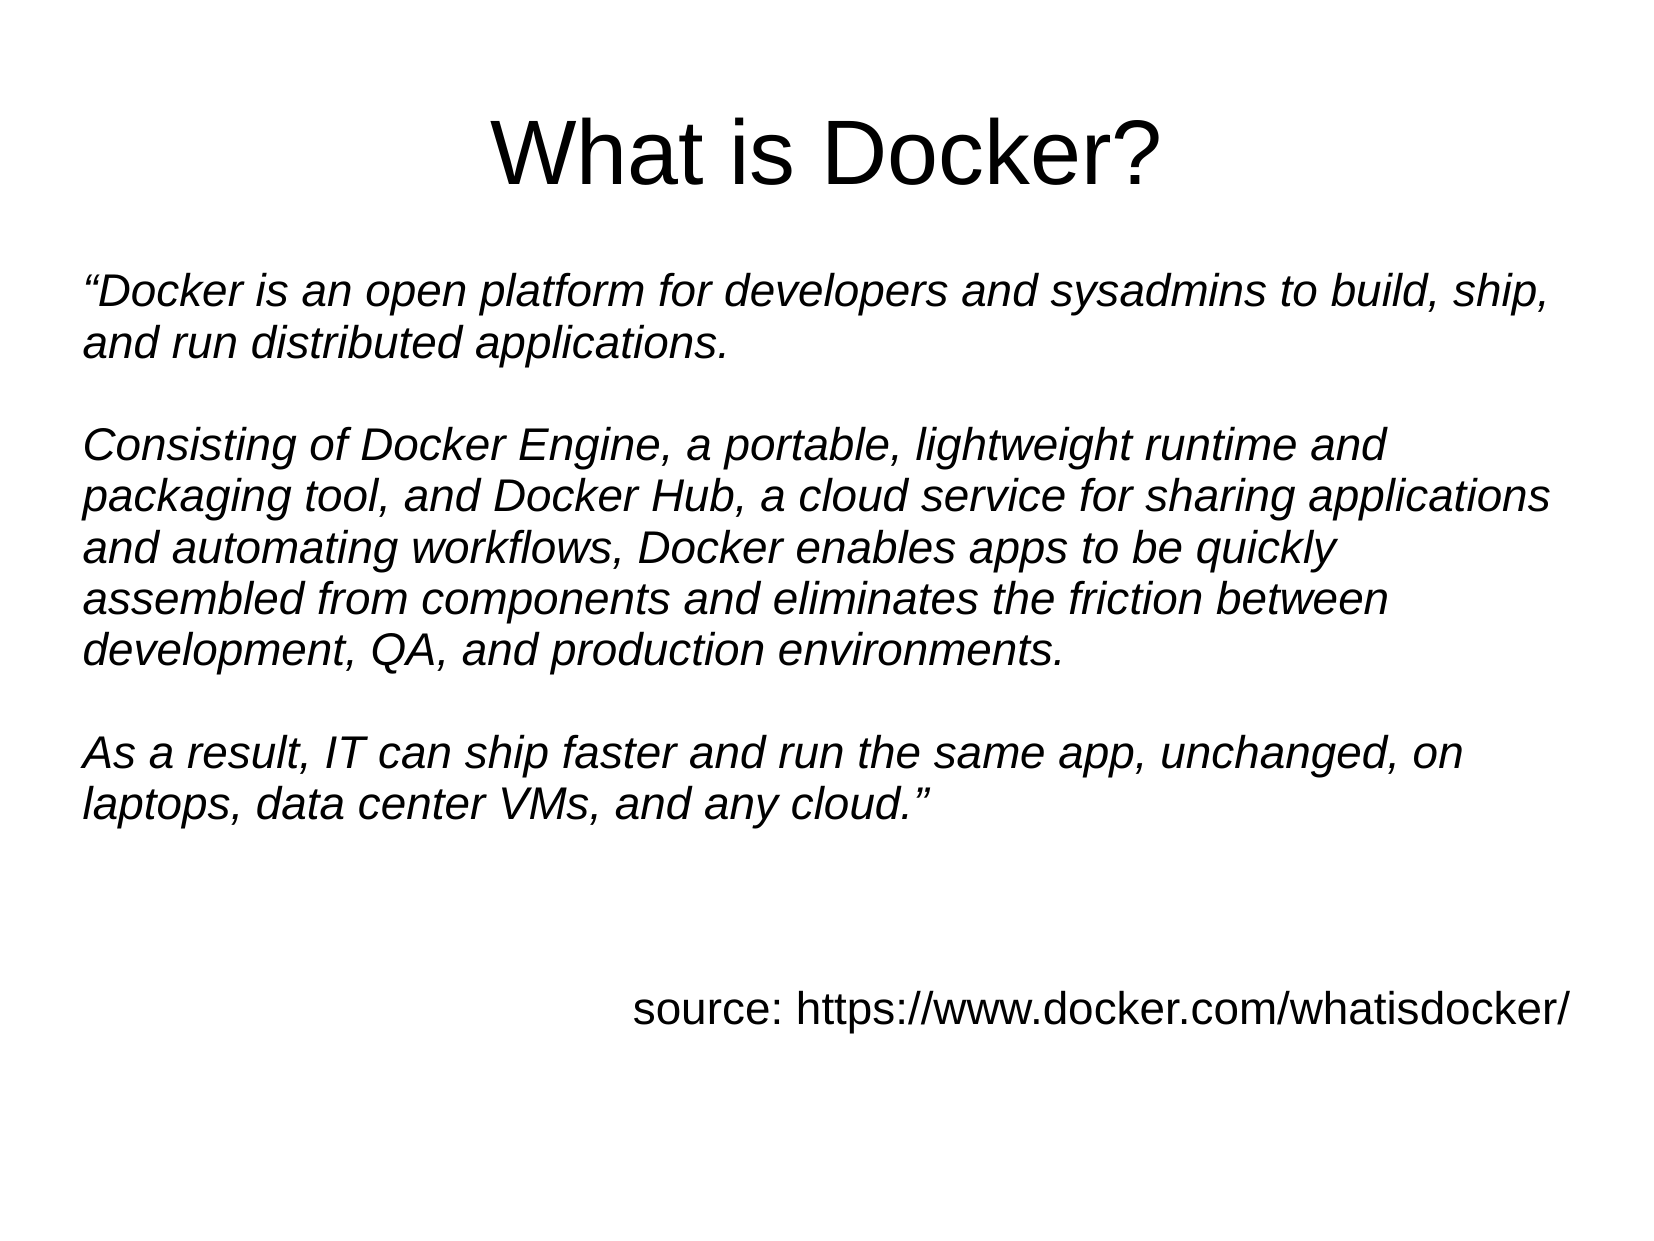

# What is Docker?
“Docker is an open platform for developers and sysadmins to build, ship, and run distributed applications.
Consisting of Docker Engine, a portable, lightweight runtime and packaging tool, and Docker Hub, a cloud service for sharing applications and automating workflows, Docker enables apps to be quickly assembled from components and eliminates the friction between development, QA, and production environments.
As a result, IT can ship faster and run the same app, unchanged, on laptops, data center VMs, and any cloud.”
source: https://www.docker.com/whatisdocker/